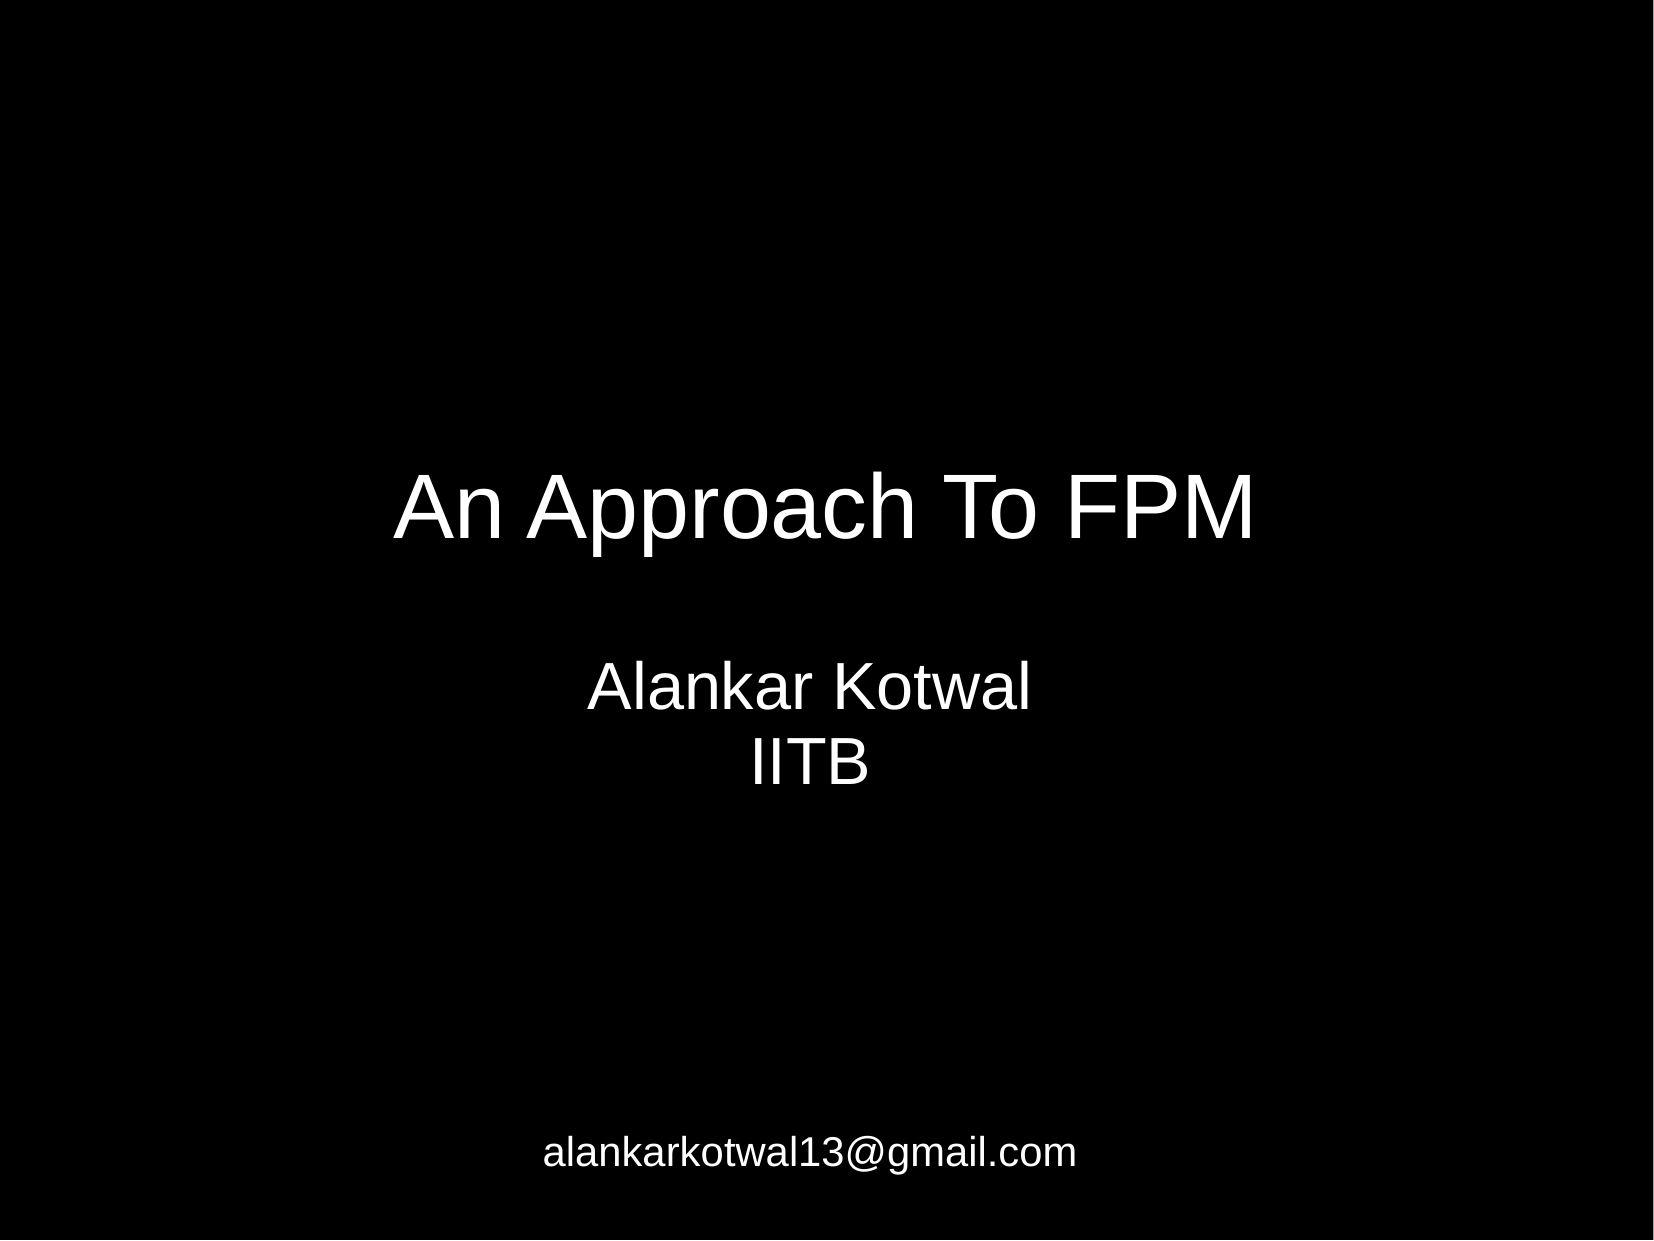

# An Approach To FPM
Alankar Kotwal
IITB
alankarkotwal13@gmail.com